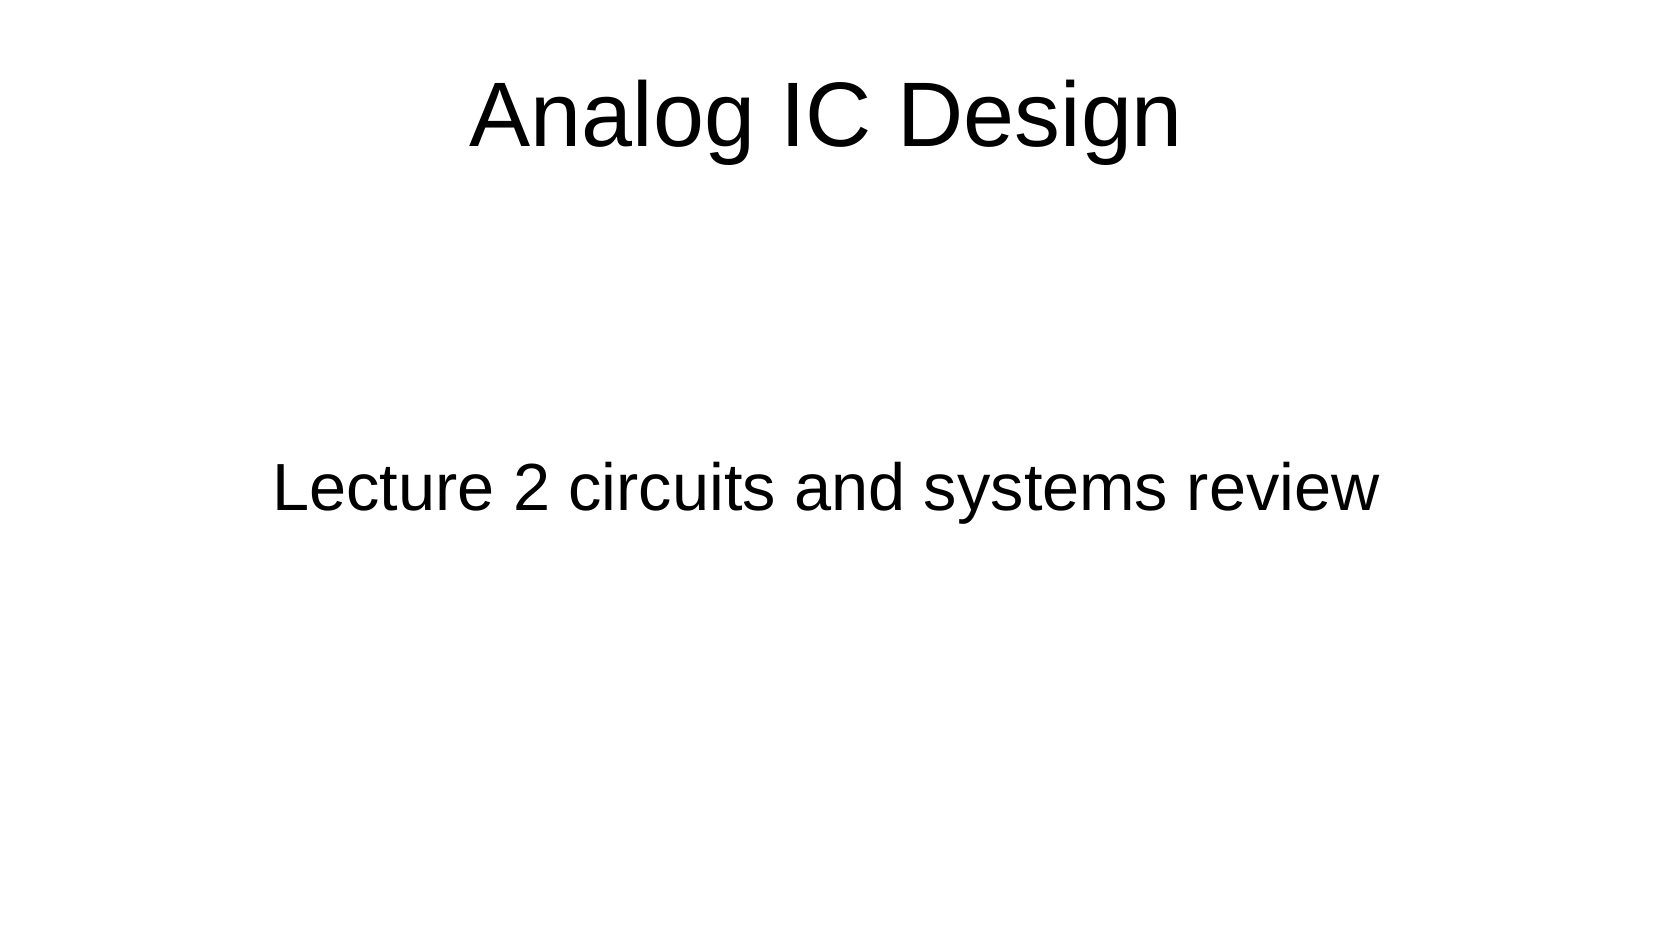

# Analog IC Design
Lecture 2 circuits and systems review